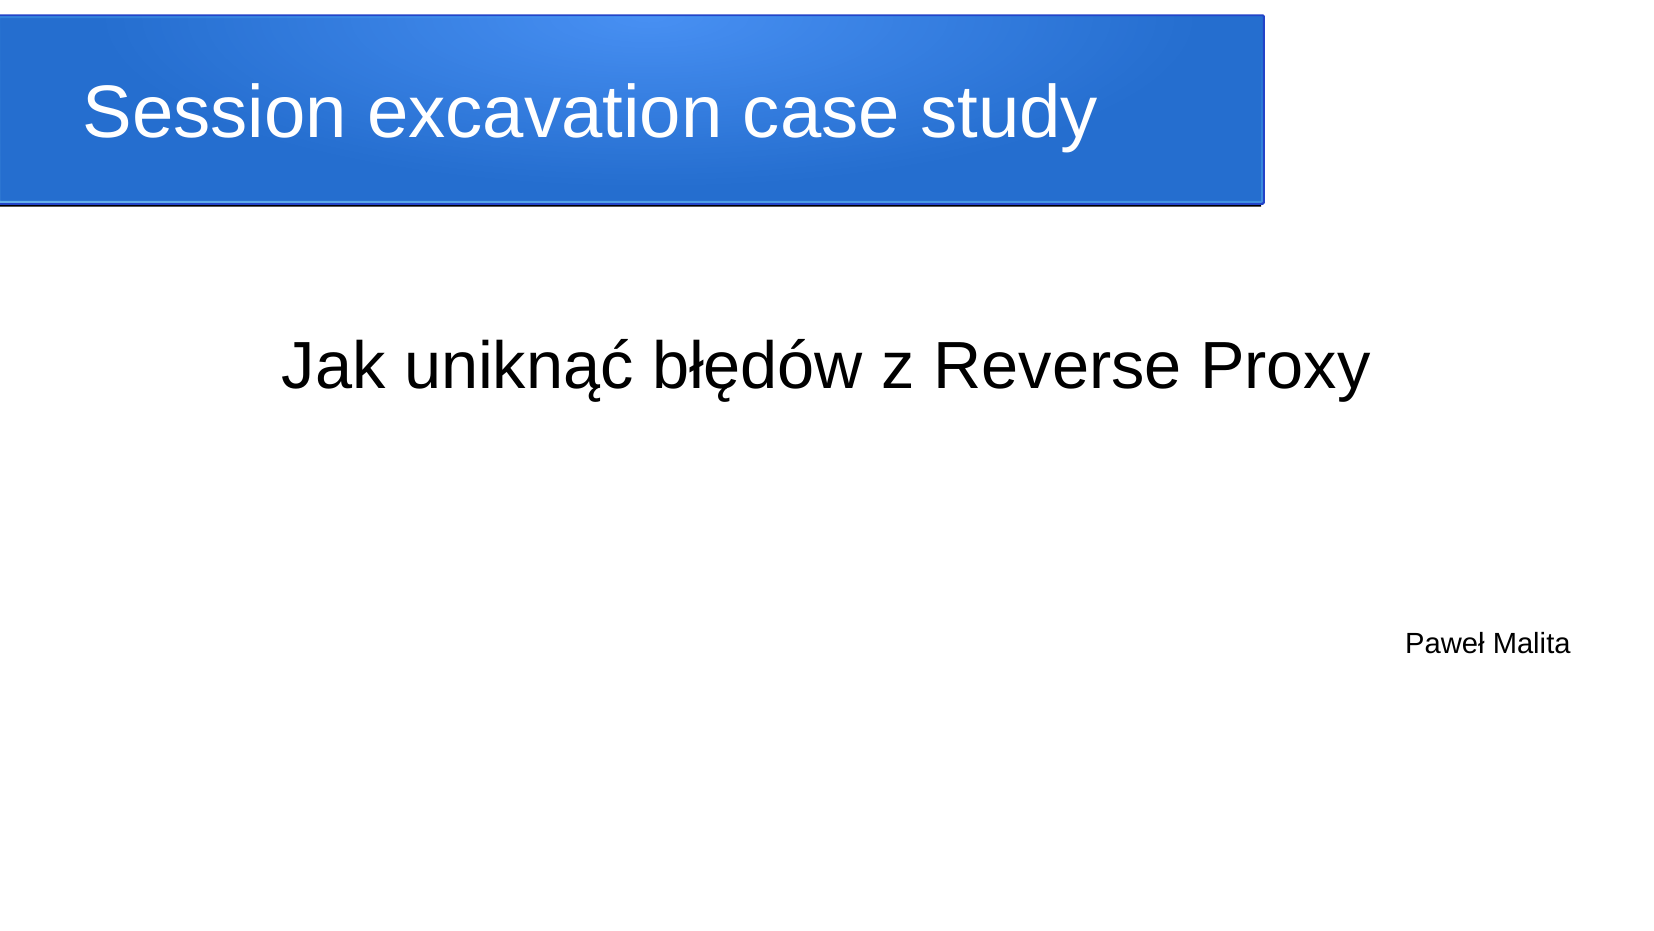

# Session excavation case study
Jak uniknąć błędów z Reverse Proxy
Paweł Malita